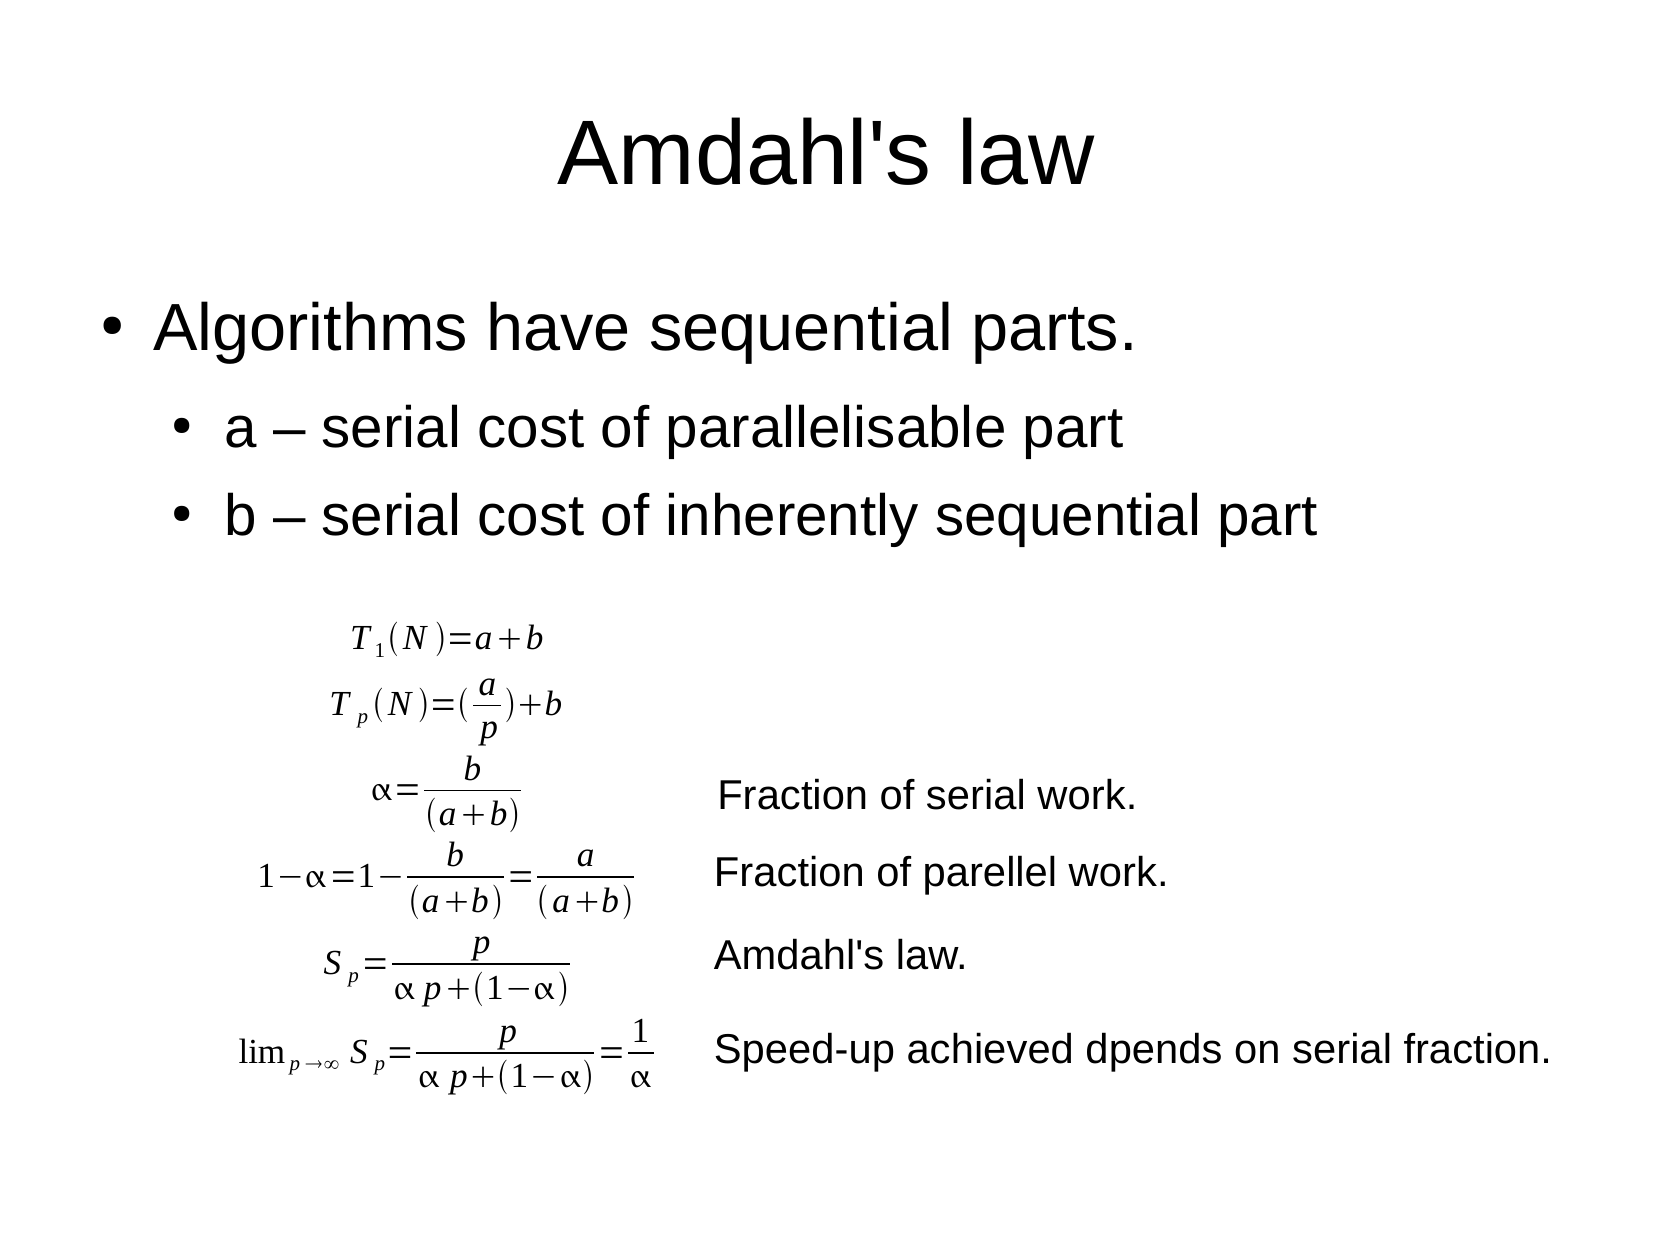

# Amdahl's law
Algorithms have sequential parts.
a – serial cost of parallelisable part
b – serial cost of inherently sequential part
Fraction of serial work.
Fraction of parellel work.
Amdahl's law.
Speed-up achieved dpends on serial fraction.